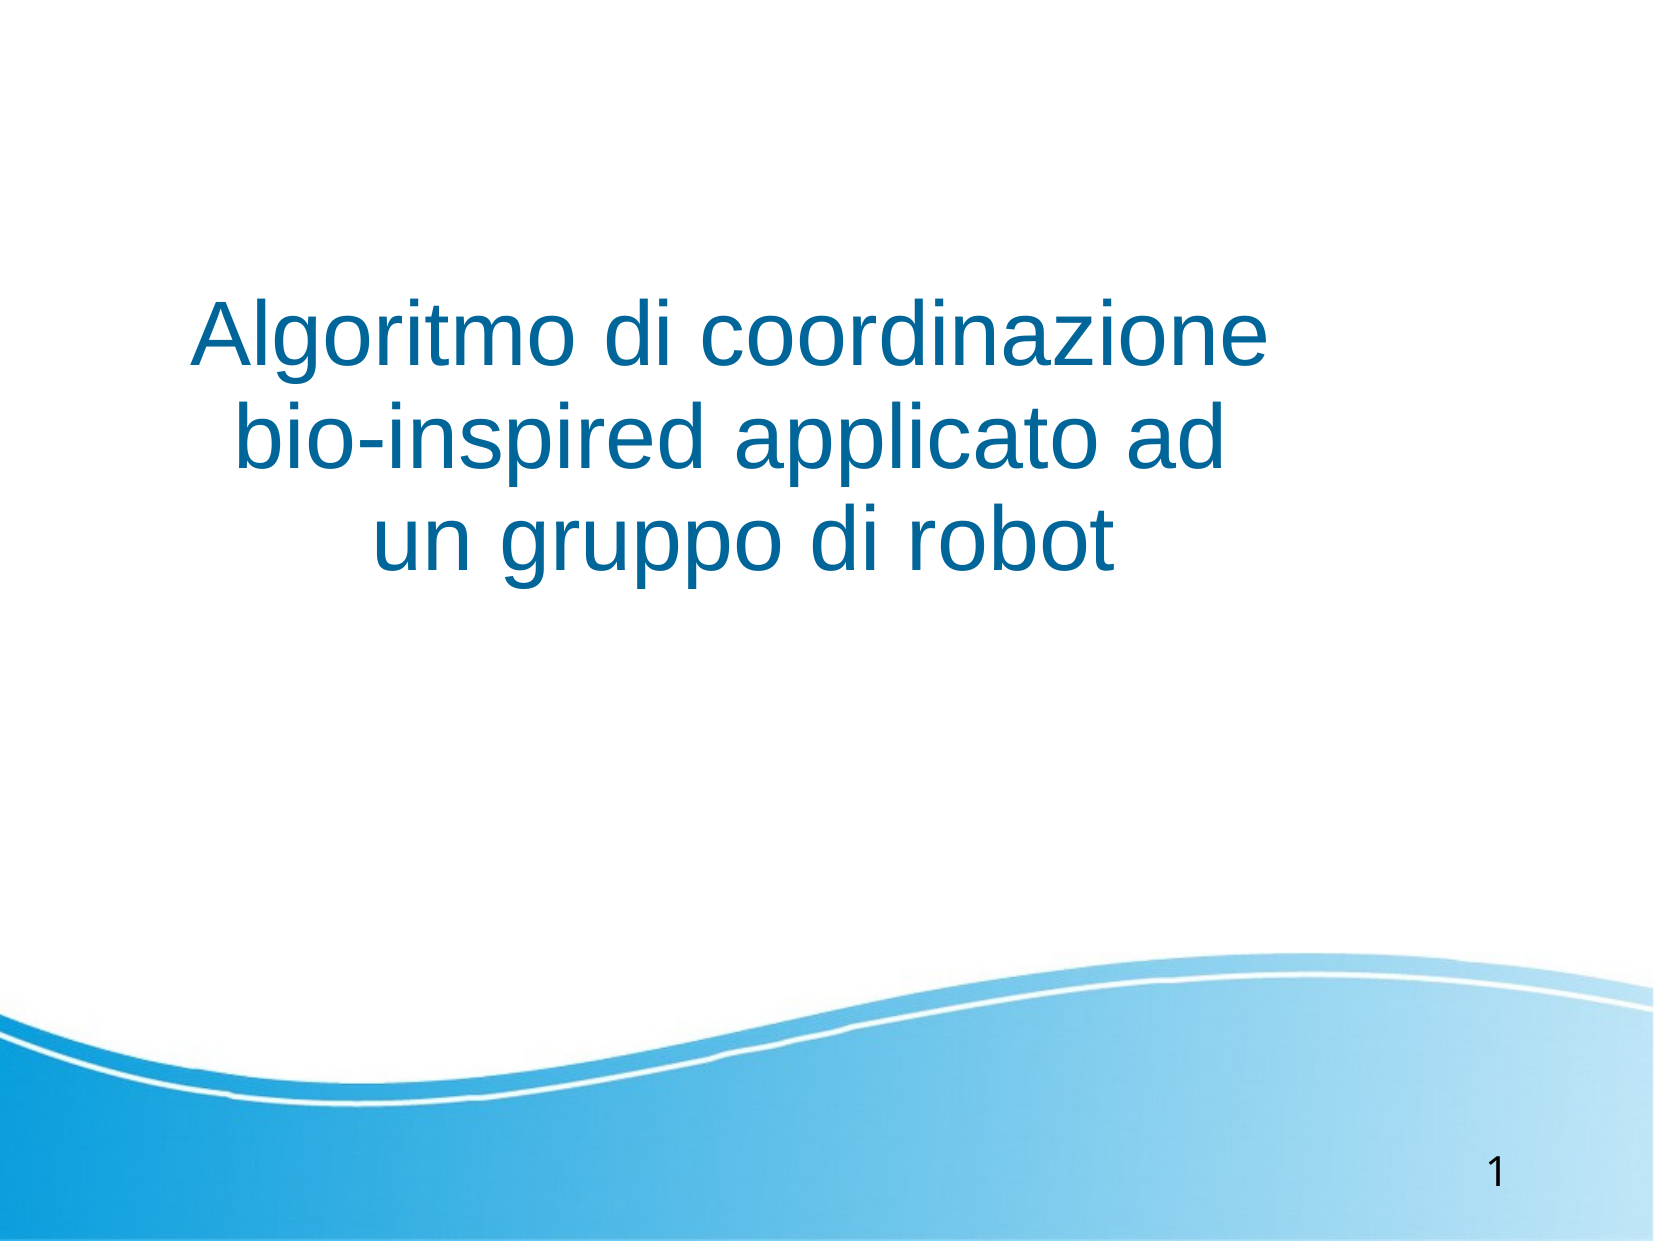

# Algoritmo di coordinazione bio-inspired applicato ad un gruppo di robot